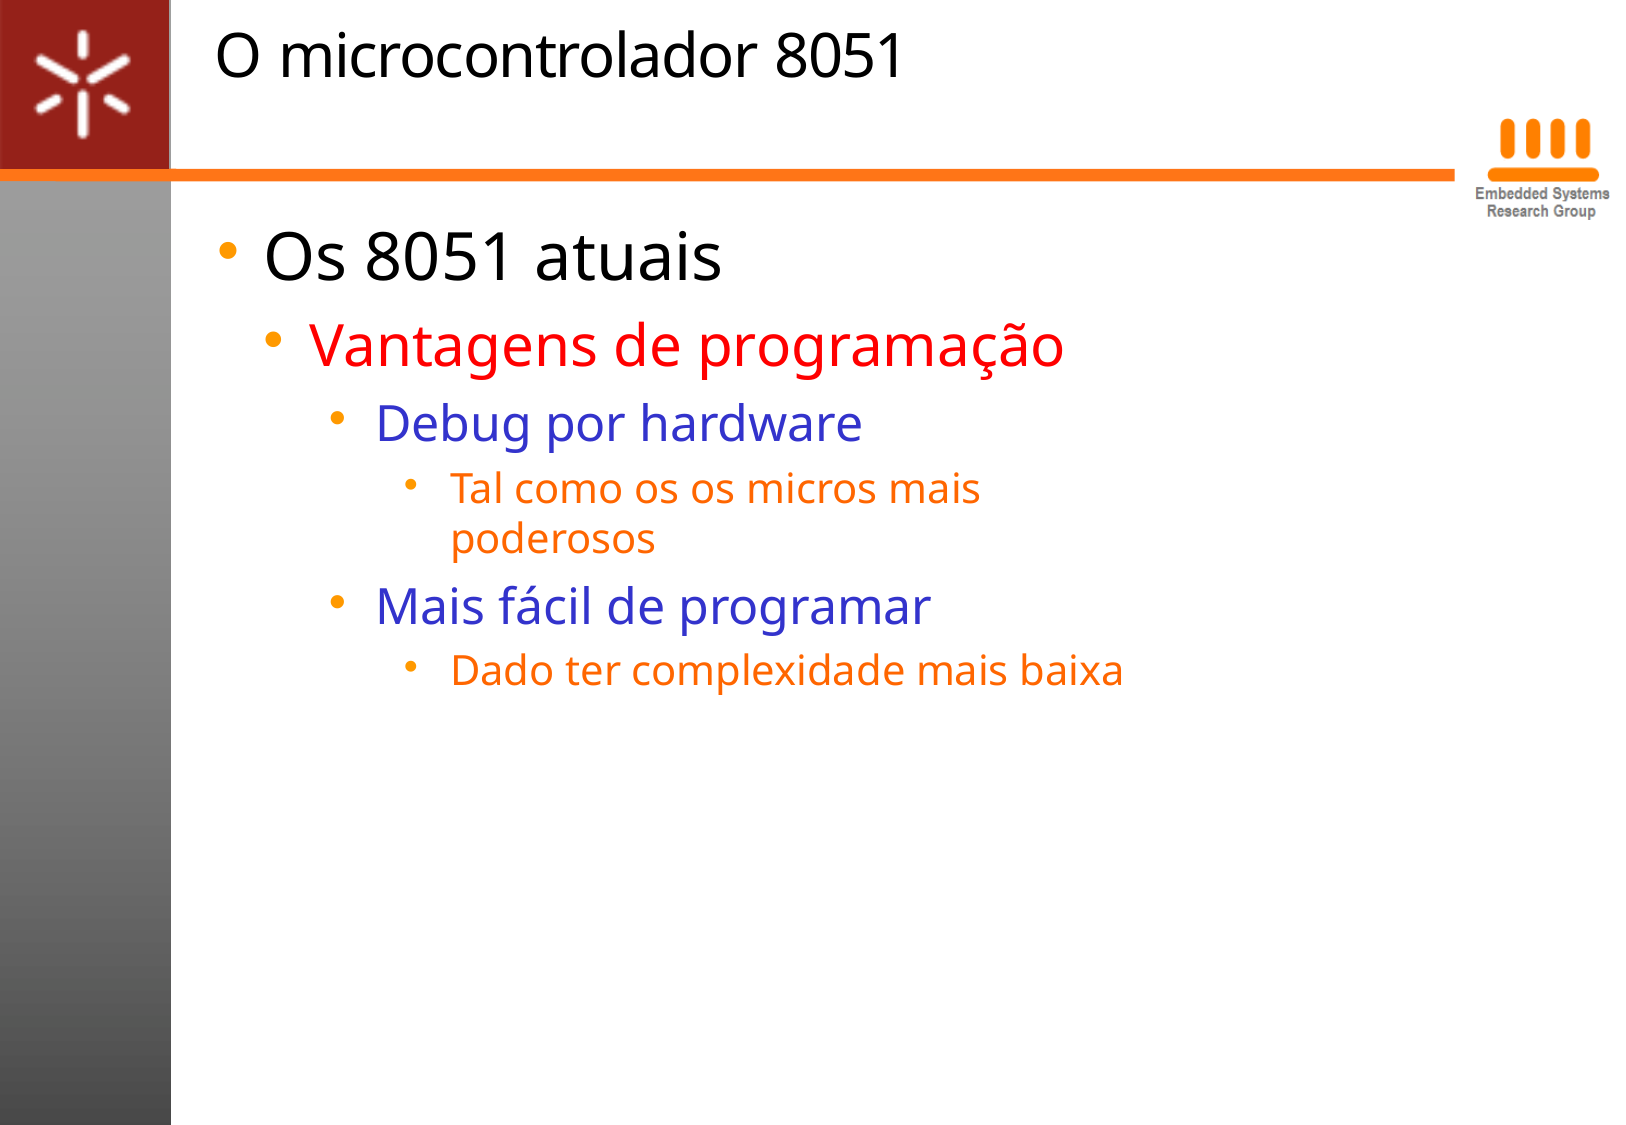

# O microcontrolador 8051
Os 8051 atuais
Vantagens de programação
Debug por hardware
Tal como os os micros mais poderosos
Mais fácil de programar
Dado ter complexidade mais baixa